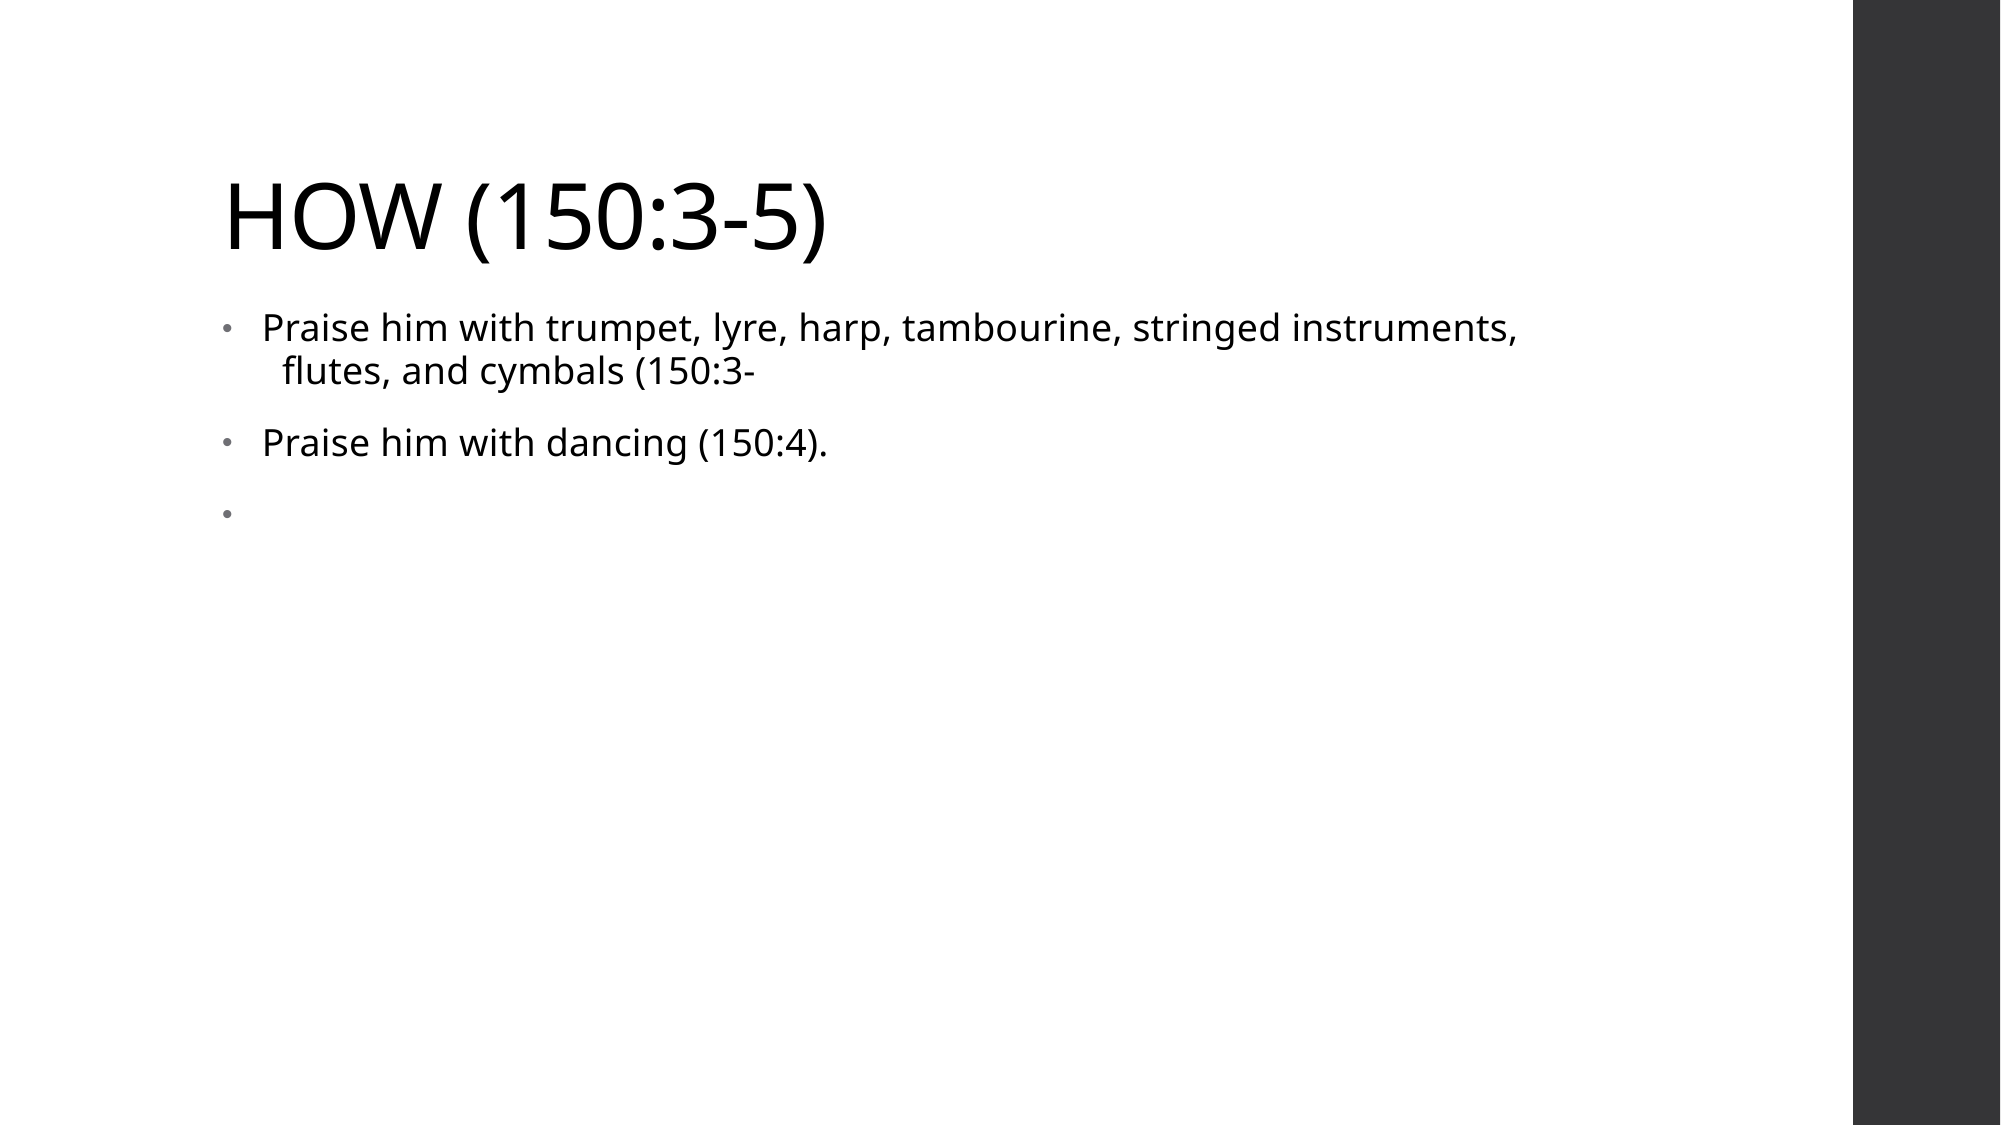

# HOW (150:3-5)
 Praise him with trumpet, lyre, harp, tambourine, stringed instruments, flutes, and cymbals (150:3-
 Praise him with dancing (150:4).